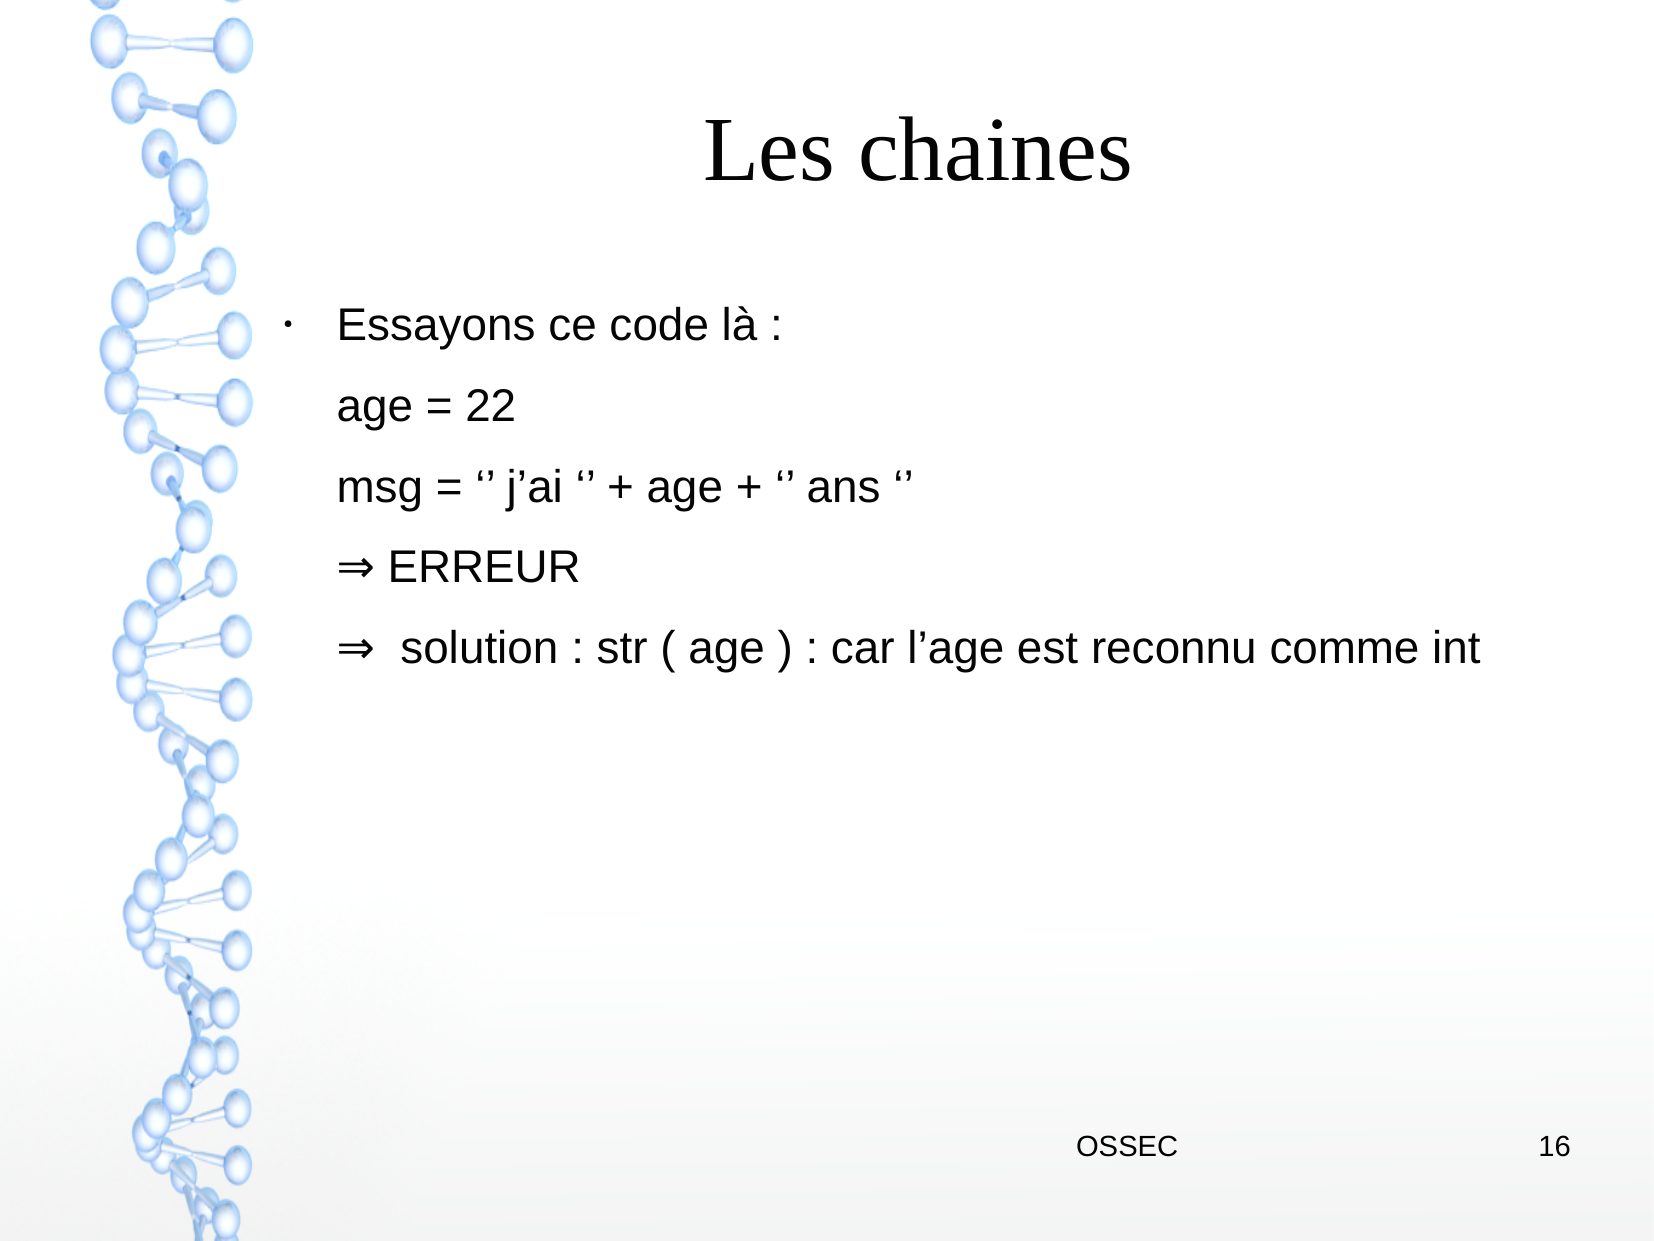

# Les chaines
Essayons ce code là :
age = 22
msg = ‘’ j’ai ‘’ + age + ‘’ ans ‘’
⇒ ERREUR
⇒ solution : str ( age ) : car l’age est reconnu comme int
OSSEC
16